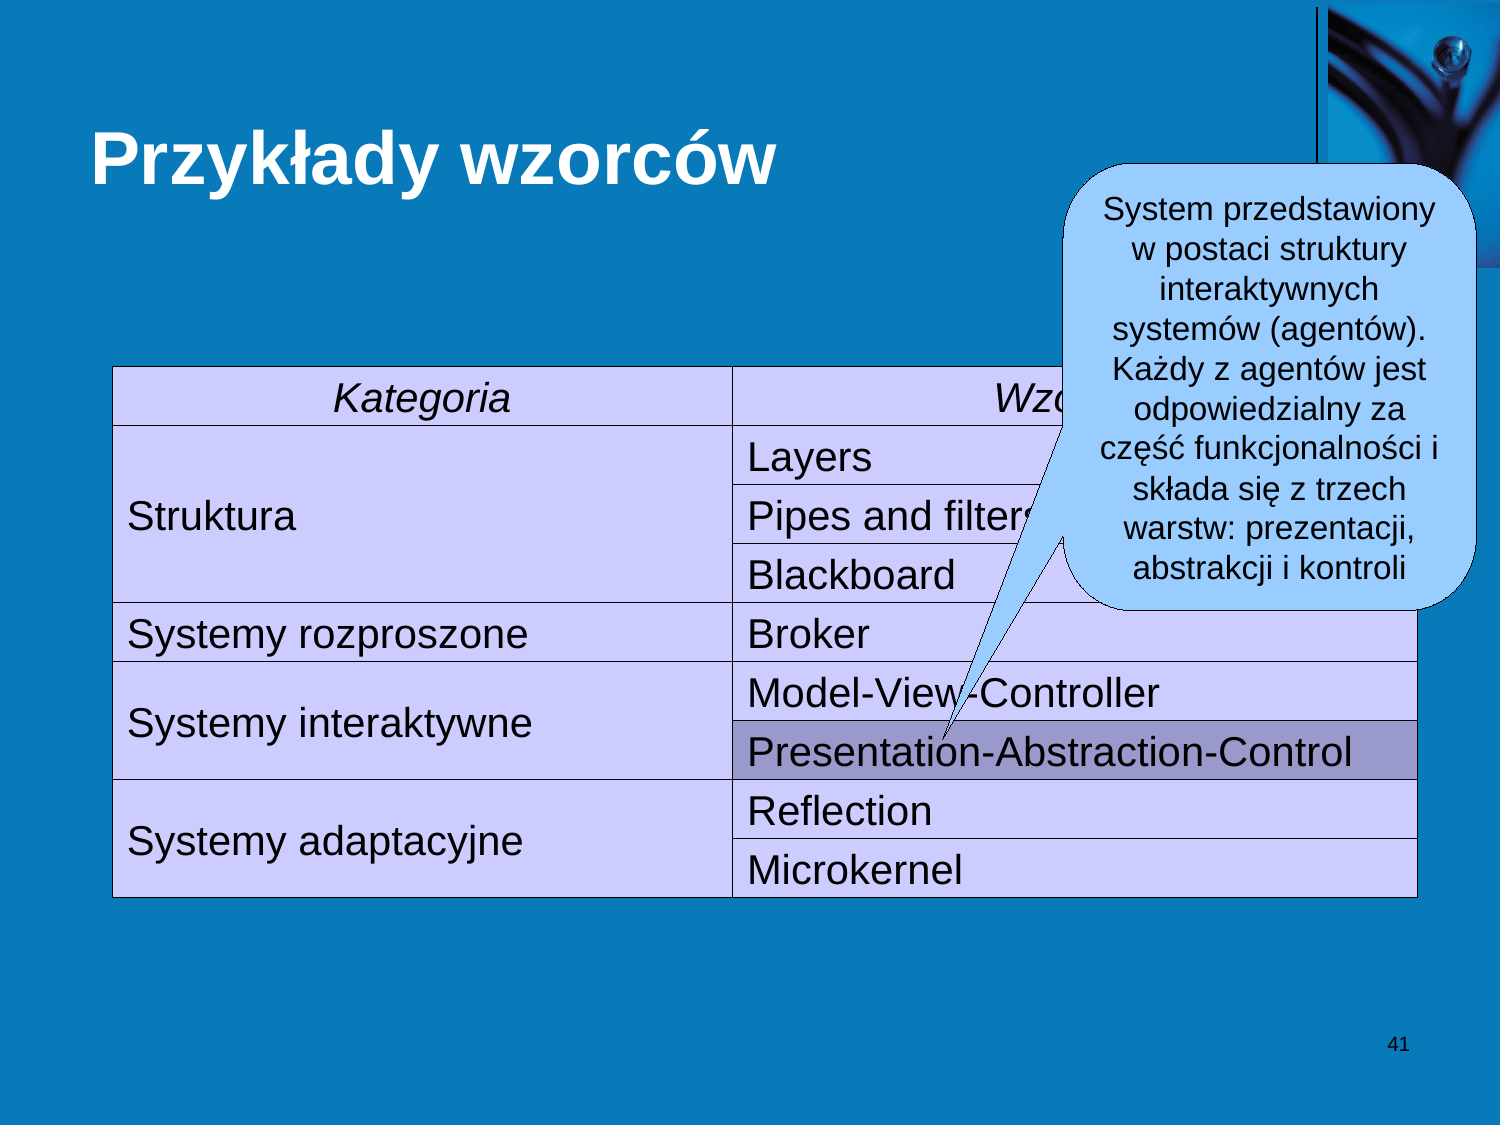

# Przykłady wzorców
System przedstawiony w postaci struktury interaktywnych systemów (agentów). Każdy z agentów jest odpowiedzialny za część funkcjonalności i składa się z trzech warstw: prezentacji, abstrakcji i kontroli
Kategoria
Wzorzec
Struktura
Layers
Pipes and filters
Blackboard
Systemy rozproszone
Broker
Systemy interaktywne
Model-View-Controller
Presentation-Abstraction-Control
Systemy adaptacyjne
Reflection
Microkernel
41